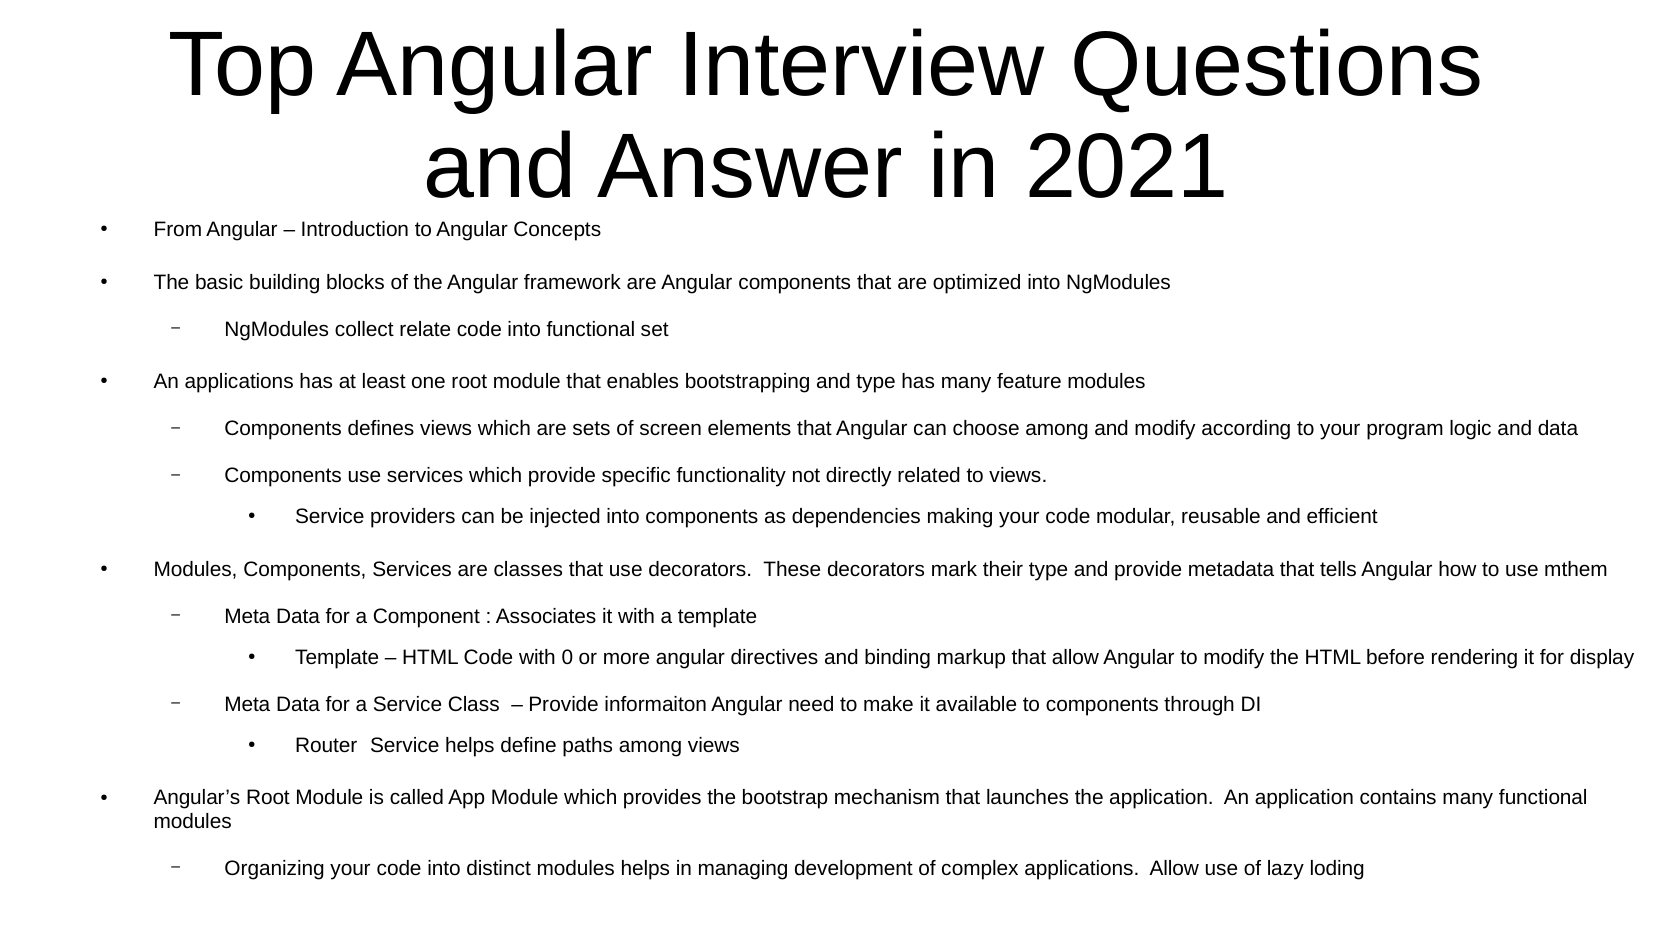

# Top Angular Interview Questions and Answer in 2021
From Angular – Introduction to Angular Concepts
The basic building blocks of the Angular framework are Angular components that are optimized into NgModules
NgModules collect relate code into functional set
An applications has at least one root module that enables bootstrapping and type has many feature modules
Components defines views which are sets of screen elements that Angular can choose among and modify according to your program logic and data
Components use services which provide specific functionality not directly related to views.
Service providers can be injected into components as dependencies making your code modular, reusable and efficient
Modules, Components, Services are classes that use decorators. These decorators mark their type and provide metadata that tells Angular how to use mthem
Meta Data for a Component : Associates it with a template
Template – HTML Code with 0 or more angular directives and binding markup that allow Angular to modify the HTML before rendering it for display
Meta Data for a Service Class – Provide informaiton Angular need to make it available to components through DI
Router 	Service helps define paths among views
Angular’s Root Module is called App Module which provides the bootstrap mechanism that launches the application. An application contains many functional modules
Organizing your code into distinct modules helps in managing development of complex applications. Allow use of lazy loding